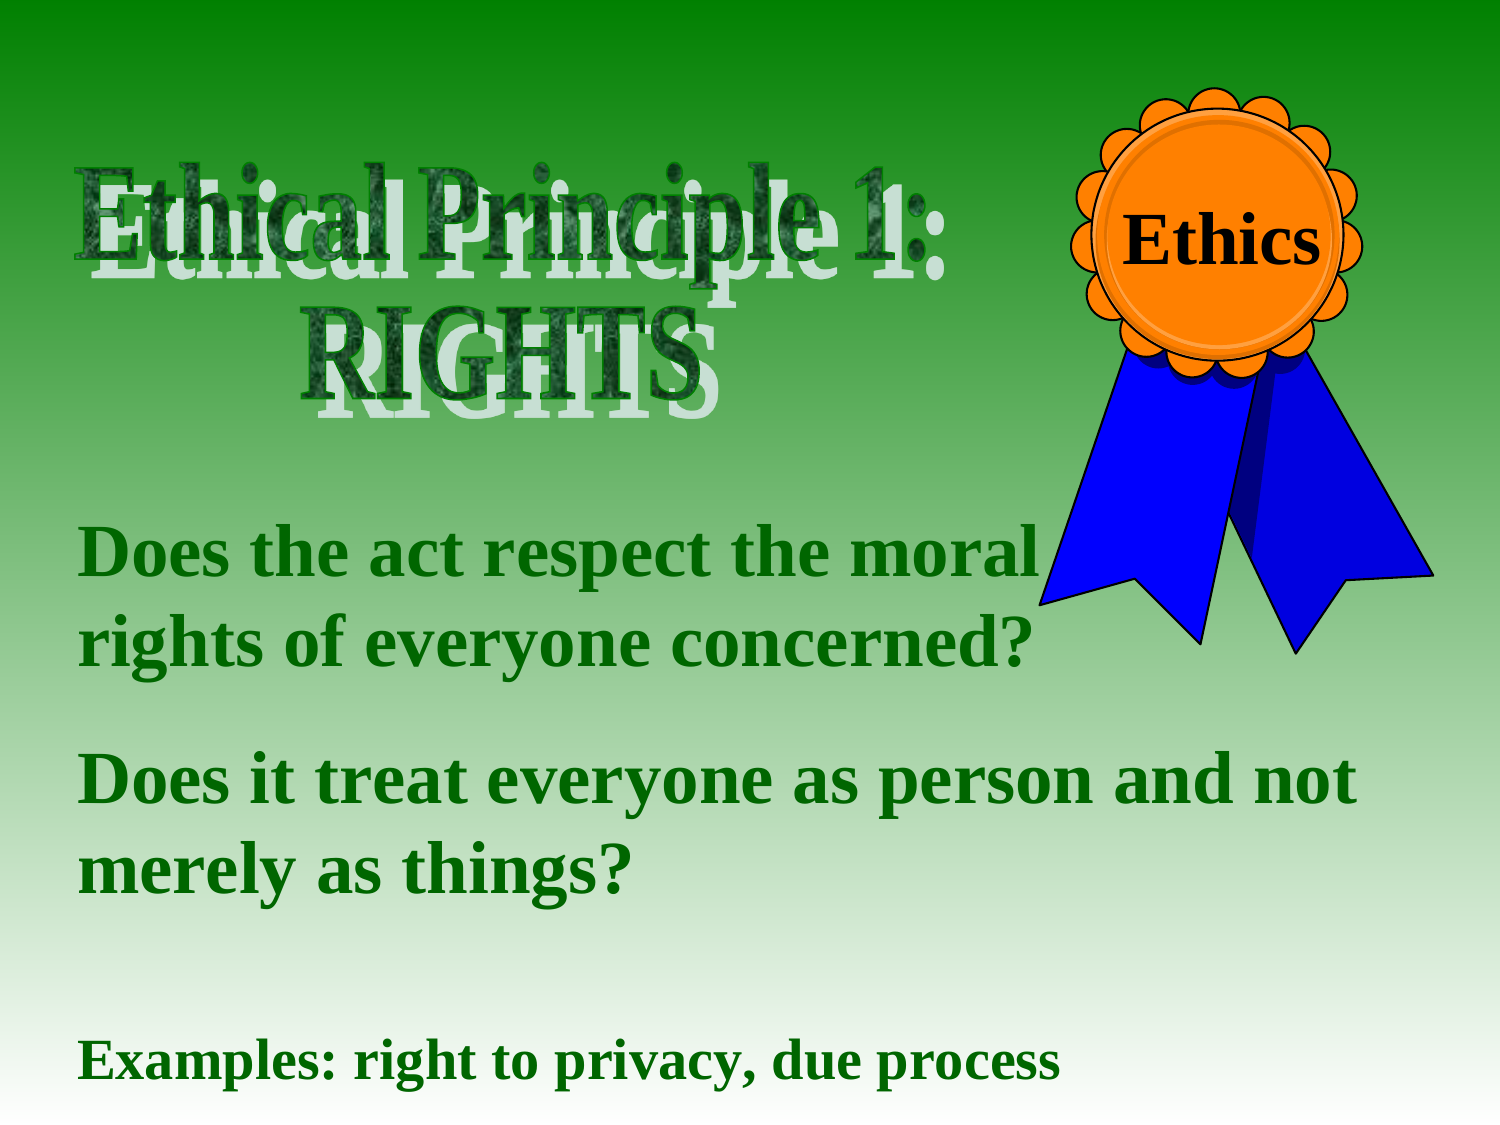

Ethical Principle 1:
RIGHTS
Ethics
Does the act respect the moral rights of everyone concerned?
Does it treat everyone as person and not merely as things?
Examples: right to privacy, due process